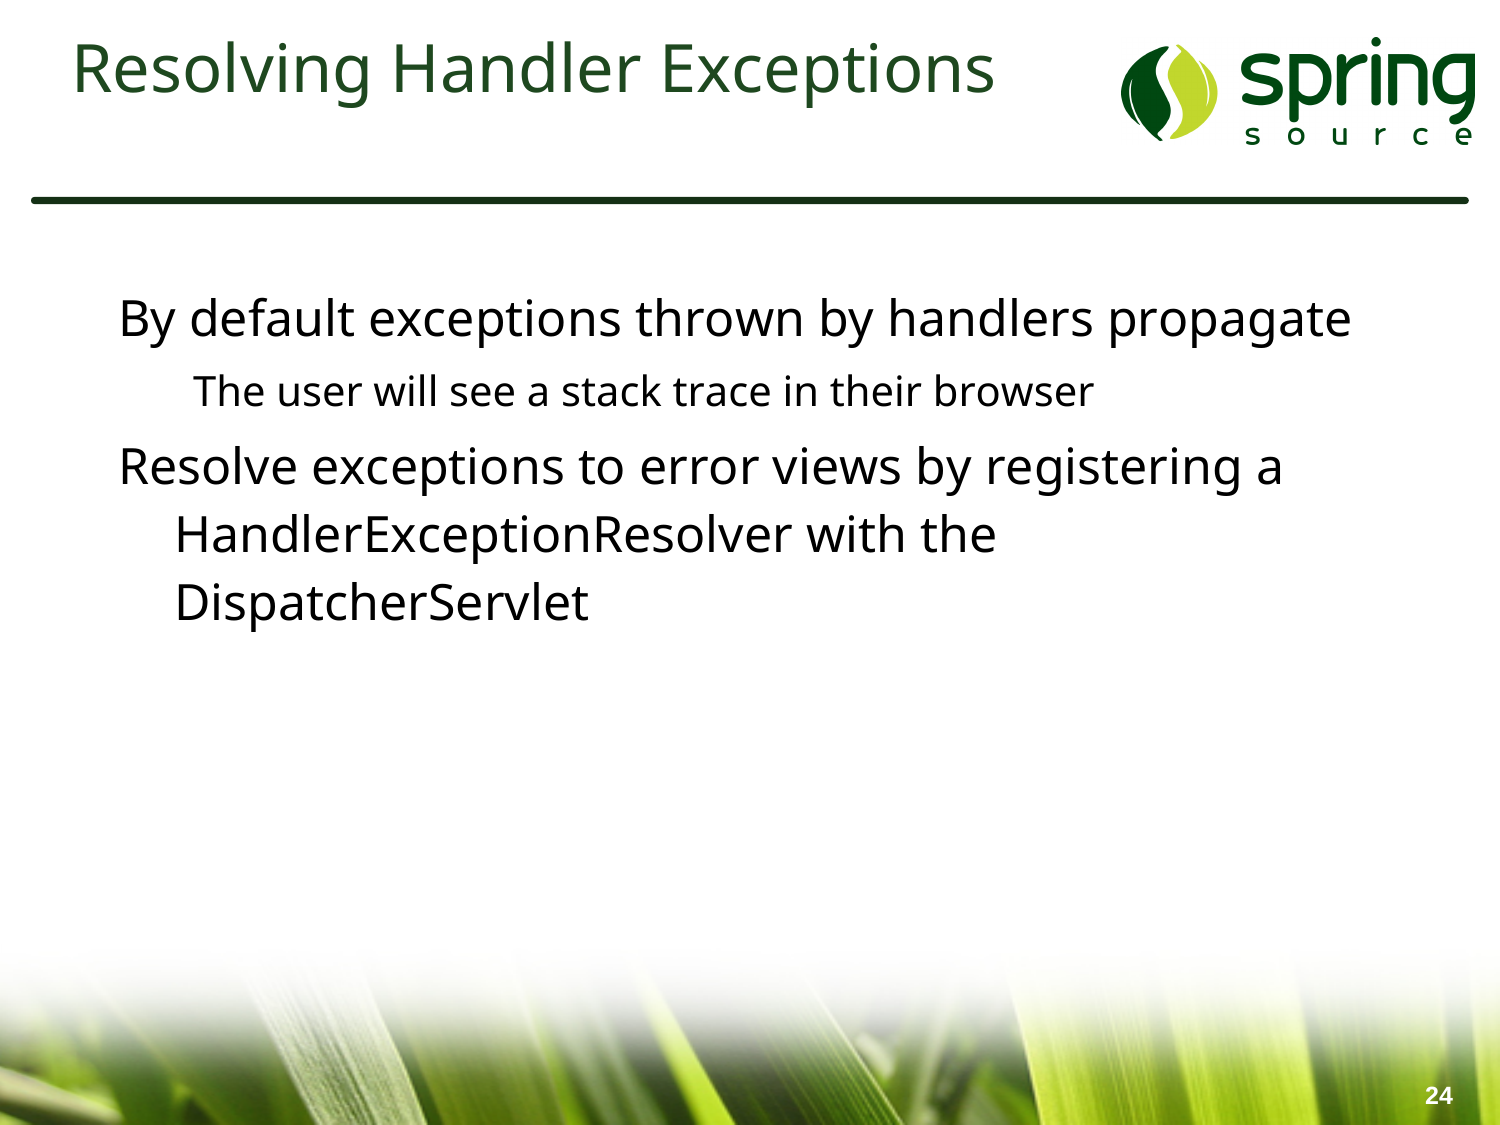

# Resolving Handler Exceptions
By default exceptions thrown by handlers propagate
The user will see a stack trace in their browser
Resolve exceptions to error views by registering a HandlerExceptionResolver with the DispatcherServlet